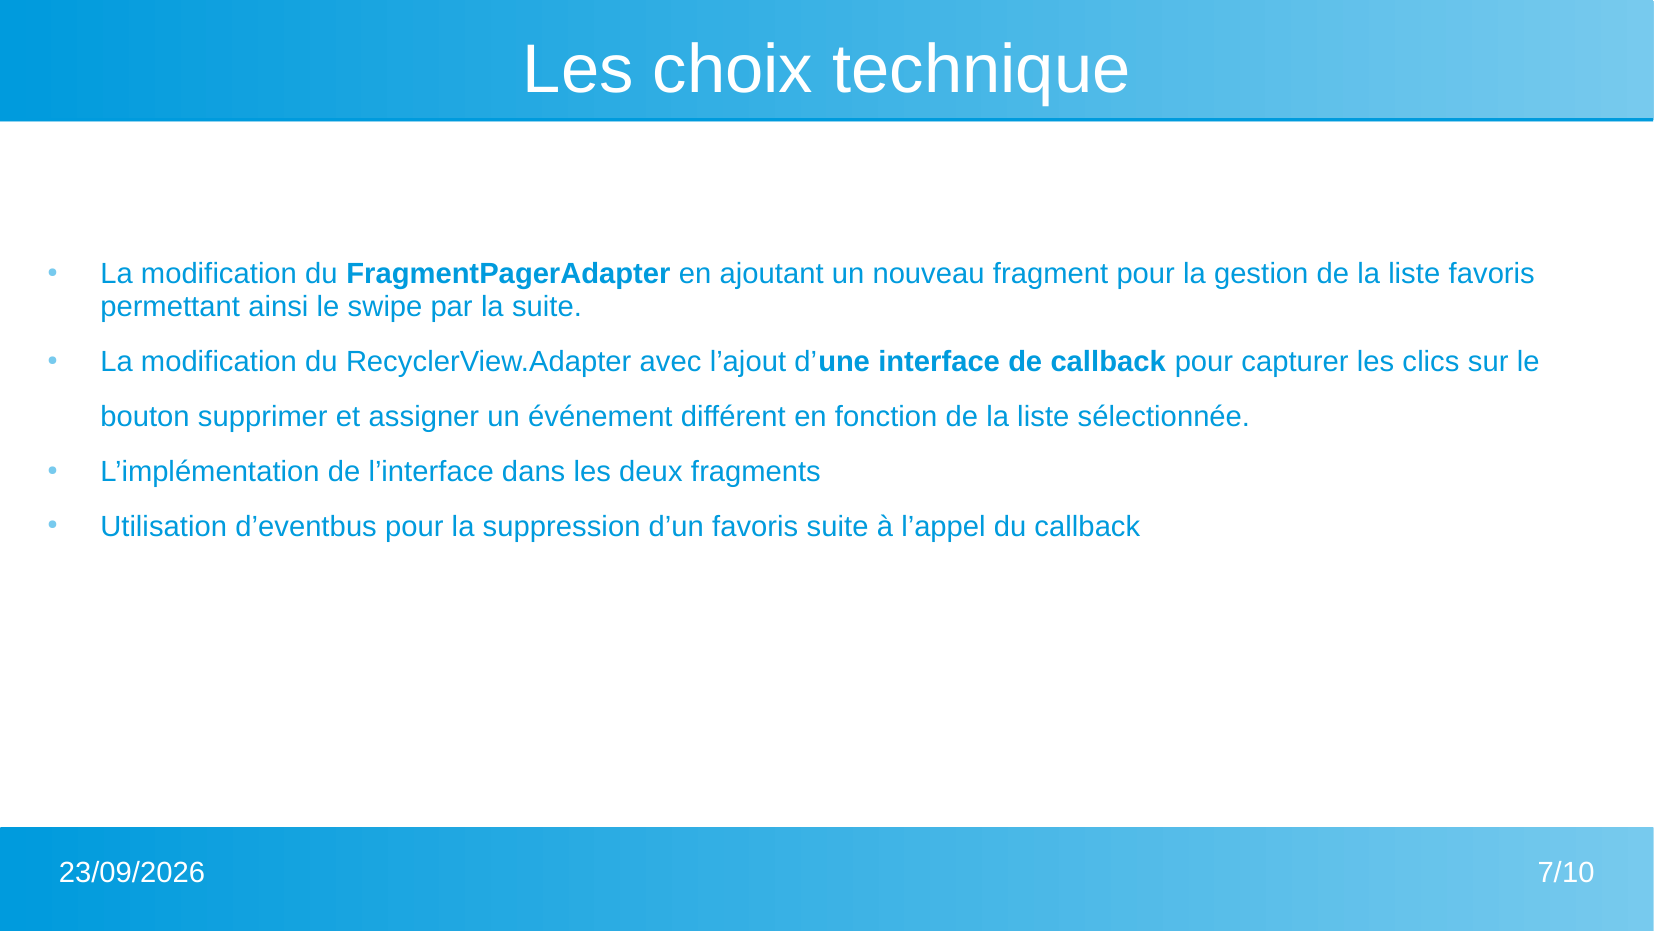

# Les choix technique
La modification du FragmentPagerAdapter en ajoutant un nouveau fragment pour la gestion de la liste favoris permettant ainsi le swipe par la suite.
La modification du RecyclerView.Adapter avec l’ajout d’une interface de callback pour capturer les clics sur le
bouton supprimer et assigner un événement différent en fonction de la liste sélectionnée.
L’implémentation de l’interface dans les deux fragments
Utilisation d’eventbus pour la suppression d’un favoris suite à l’appel du callback
7